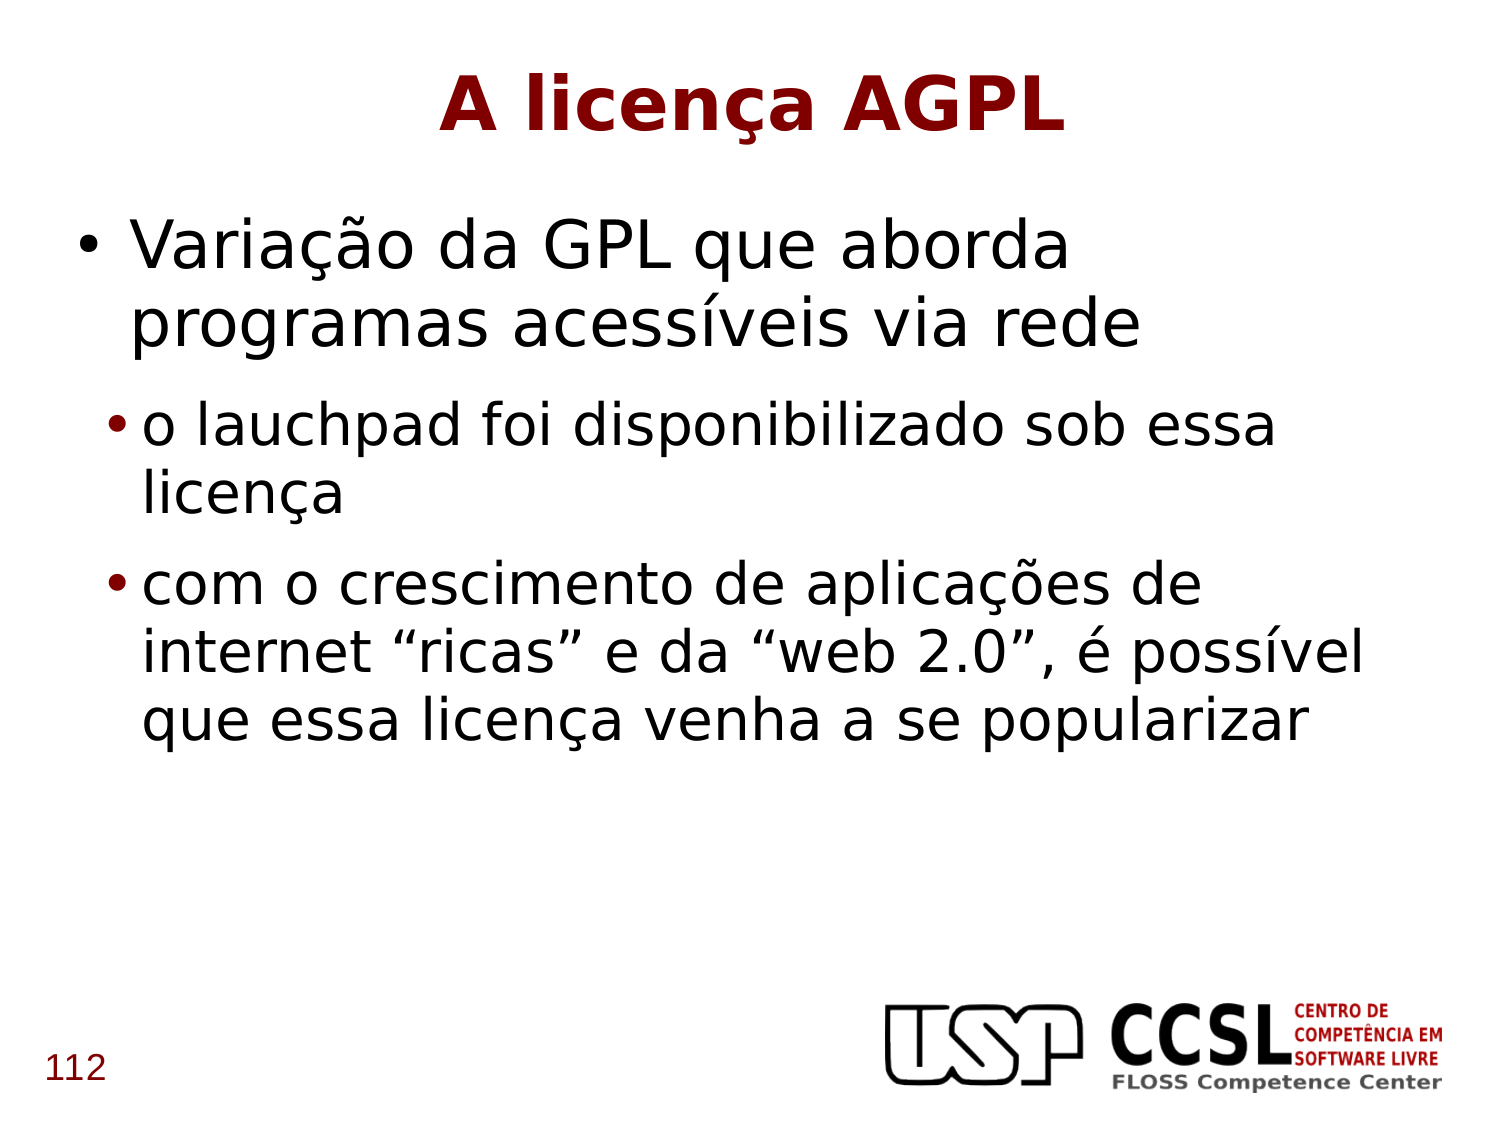

# A licença AGPL
Variação da GPL que aborda programas acessíveis via rede
o lauchpad foi disponibilizado sob essa licença
com o crescimento de aplicações de internet “ricas” e da “web 2.0”, é possível que essa licença venha a se popularizar